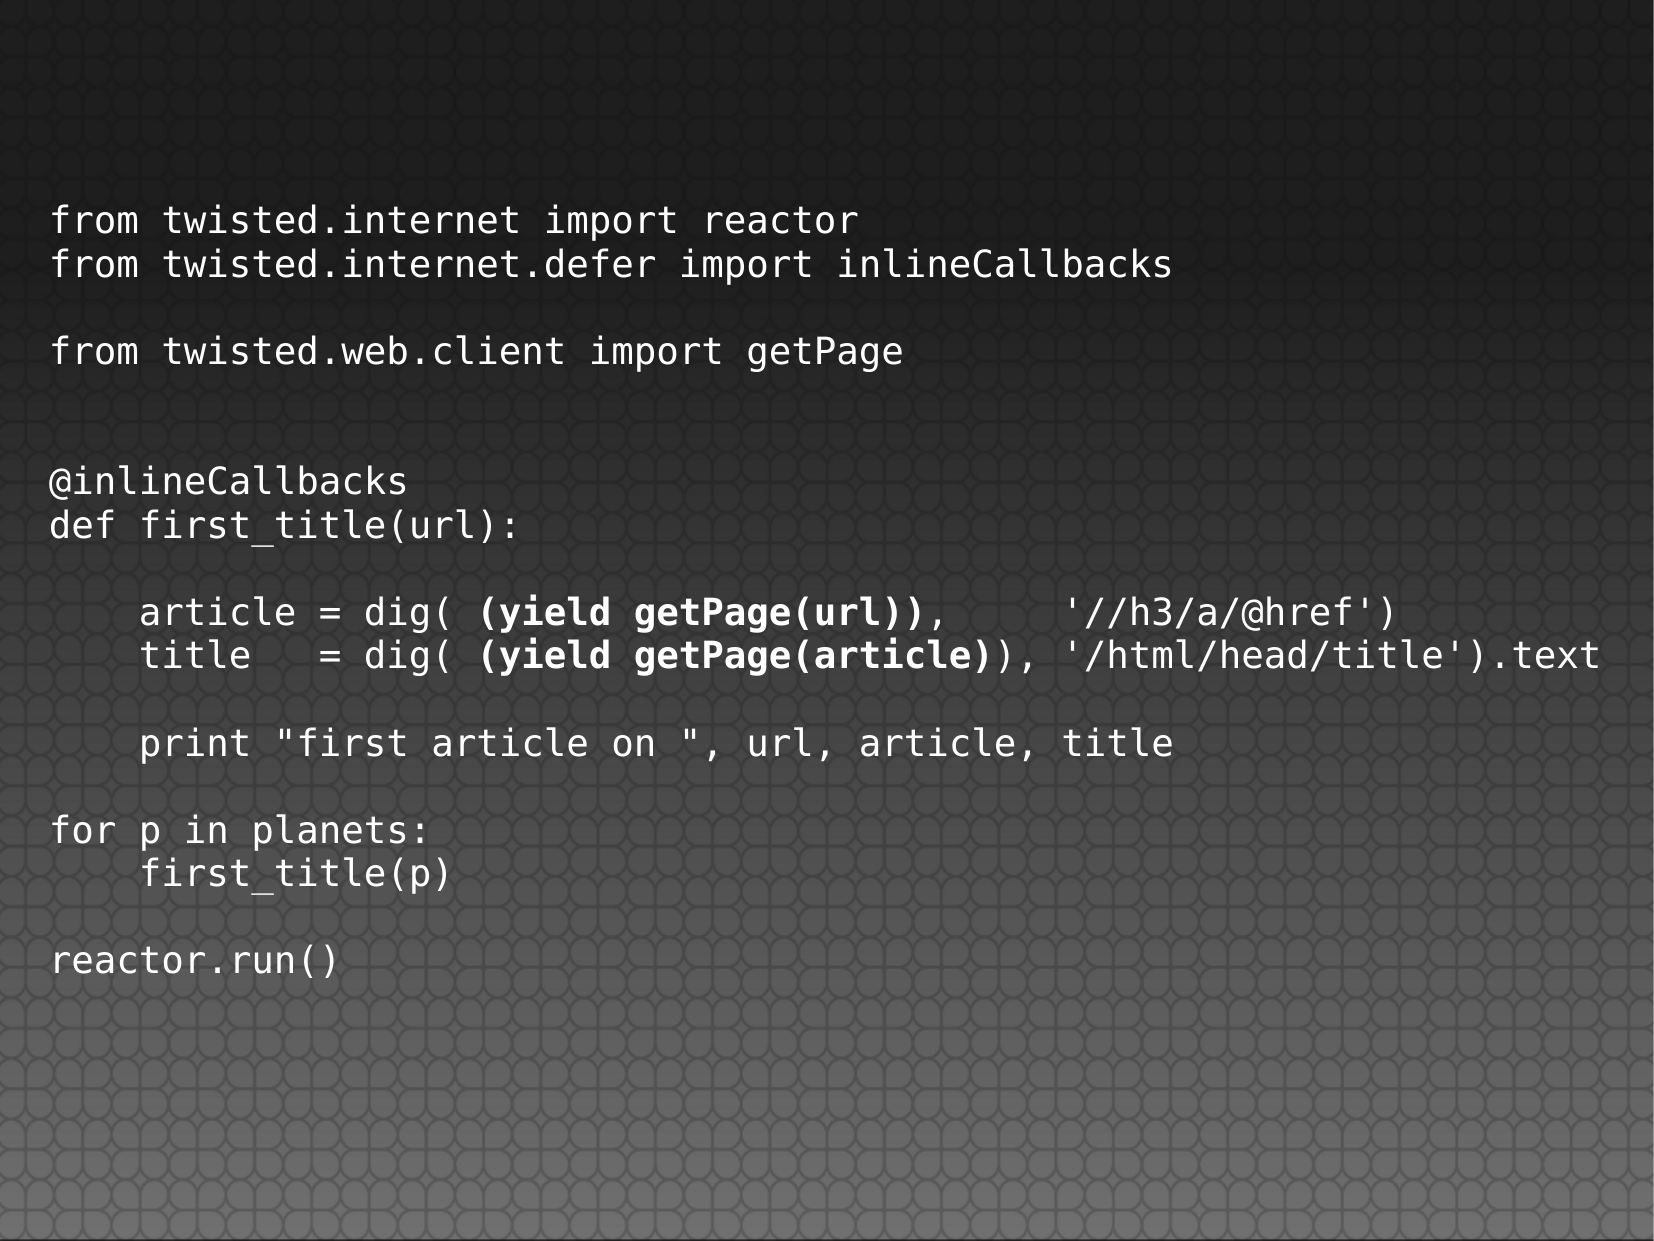

# from twisted.internet import reactor from twisted.internet.defer import inlineCallbacks from twisted.web.client import getPage @inlineCallbacks def first_title(url): article = dig( (yield getPage(url)), '//h3/a/@href') title = dig( (yield getPage(article)), '/html/head/title').text print "first article on ", url, article, title for p in planets: first_title(p) reactor.run()